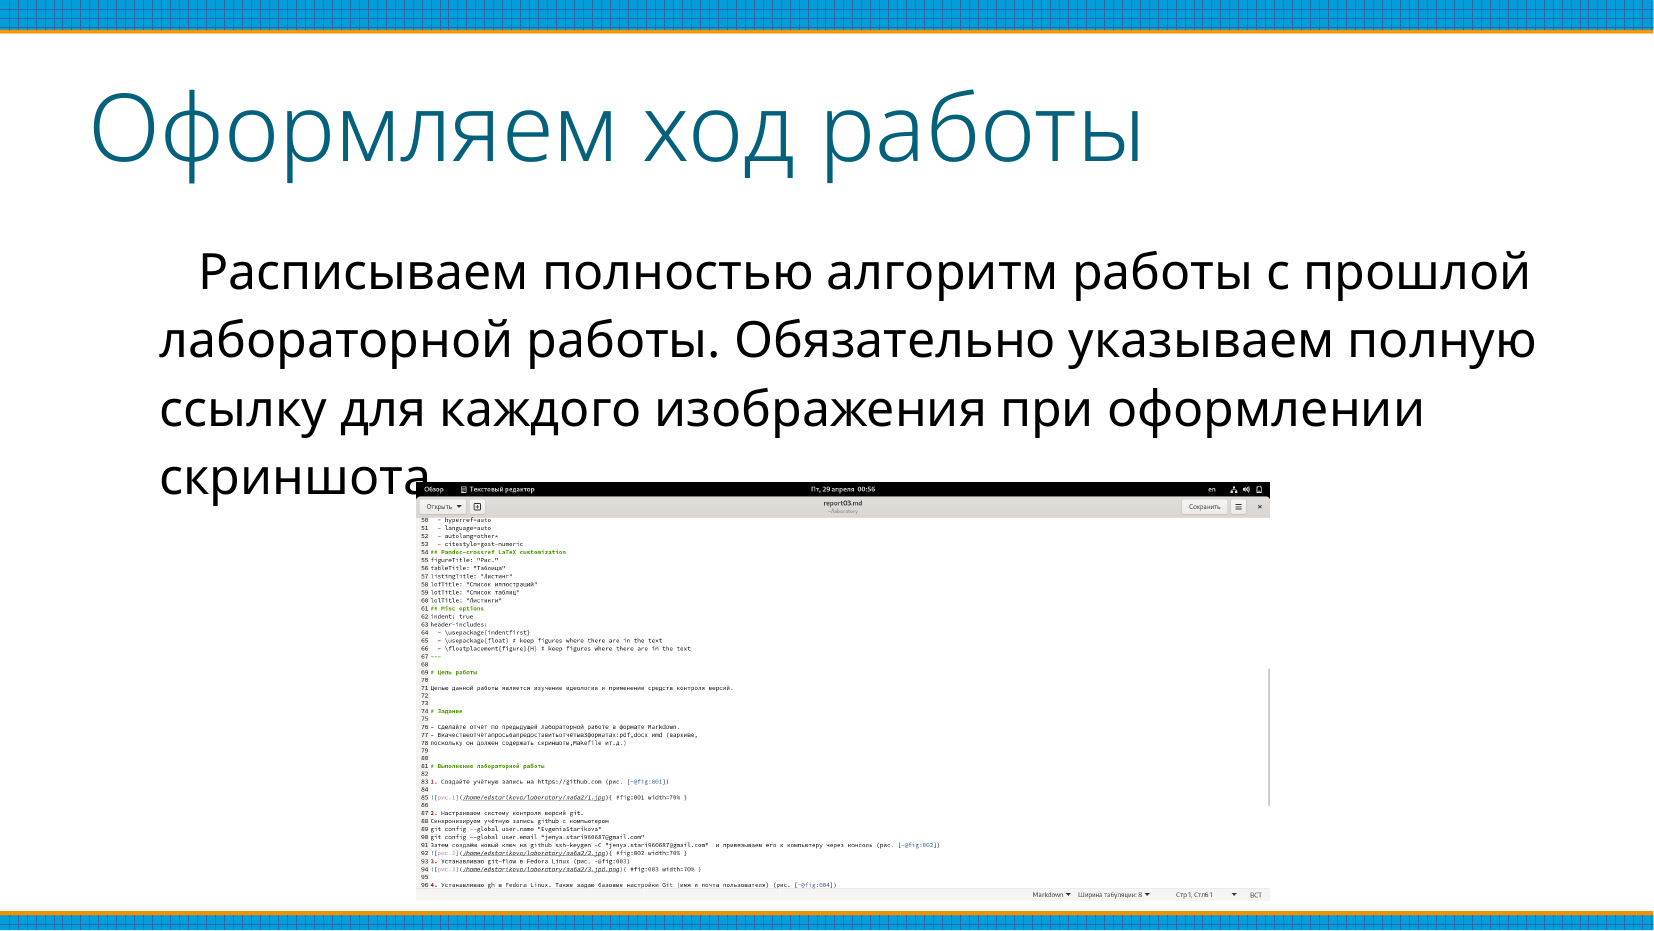

# Оформляем ход работы
 Расписываем полностью алгоритм работы с прошлой лабораторной работы. Обязательно указываем полную ссылку для каждого изображения при оформлении скриншота